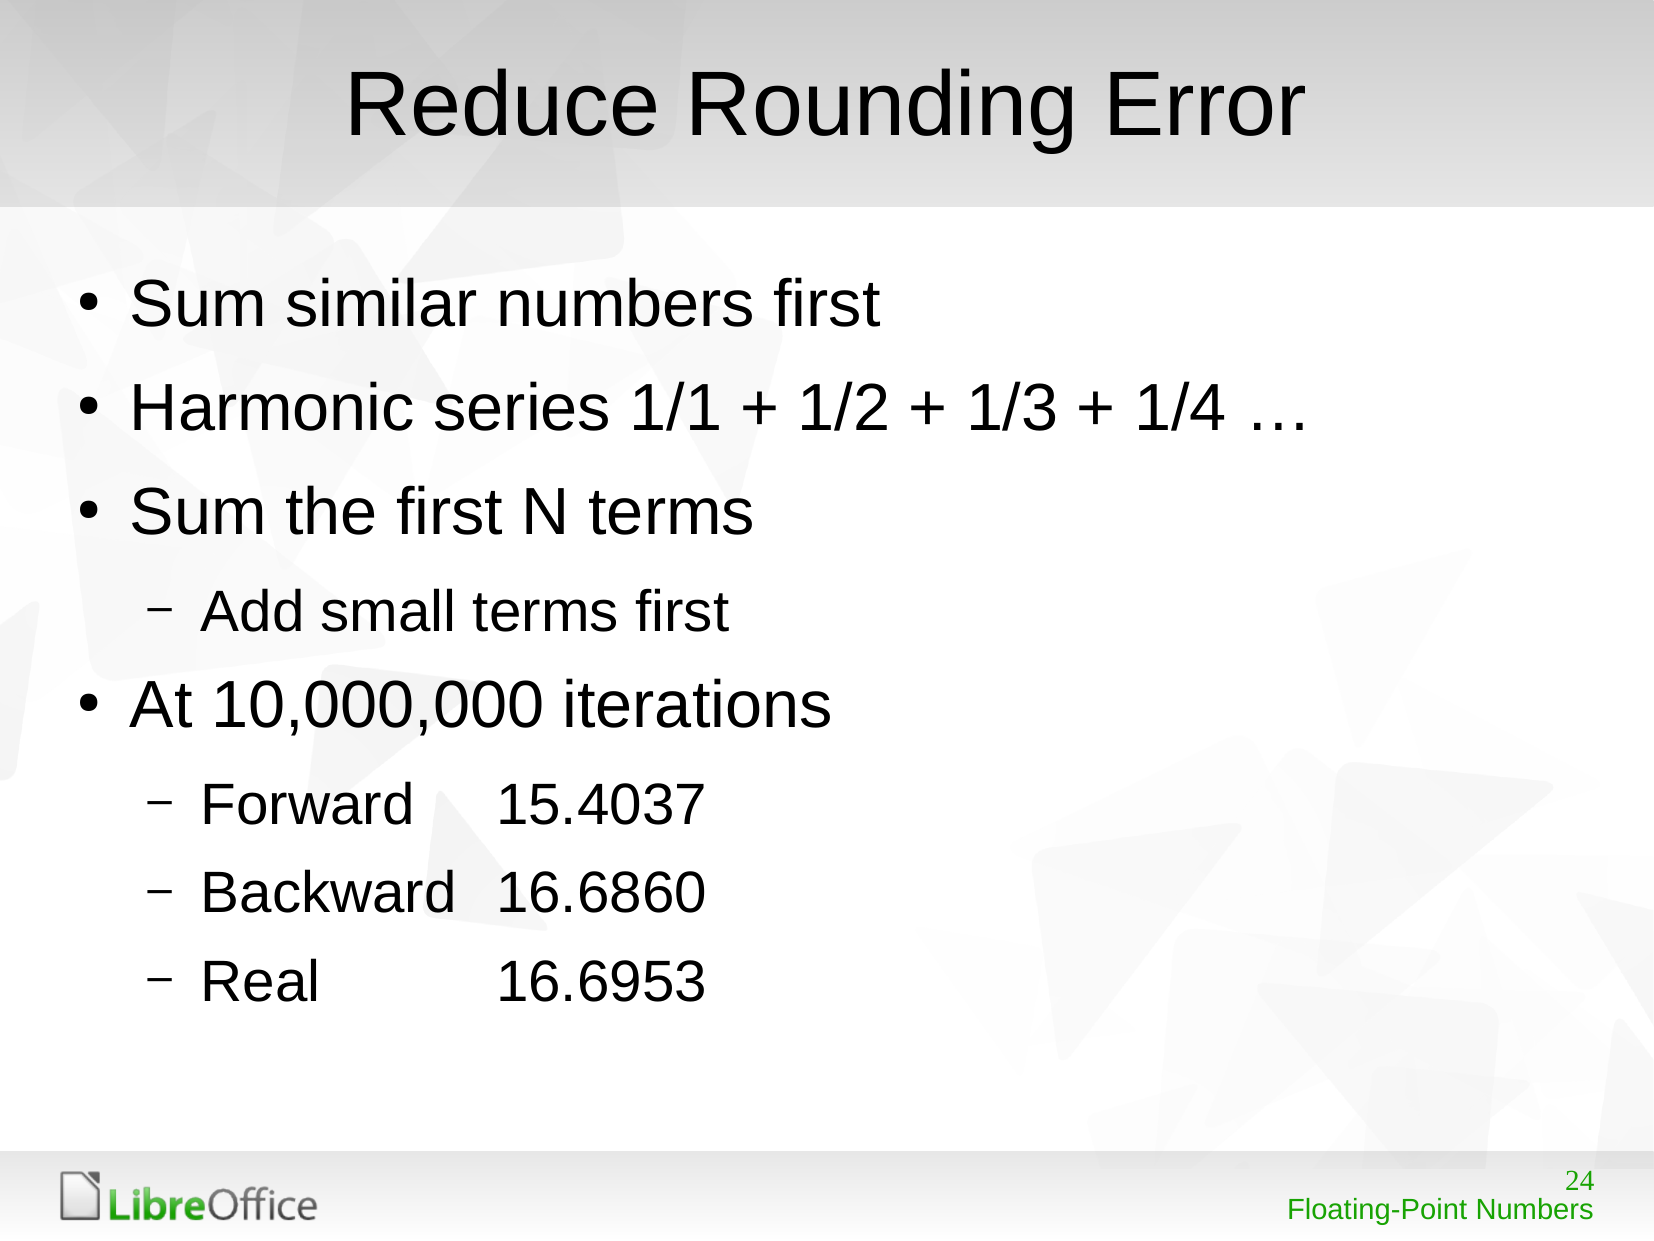

# Reduce Rounding Error
Sum similar numbers first
Harmonic series 1/1 + 1/2 + 1/3 + 1/4 …
Sum the first N terms
Add small terms first
At 10,000,000 iterations
Forward		15.4037
Backward	16.6860
Real			16.6953
24
Floating-Point Numbers